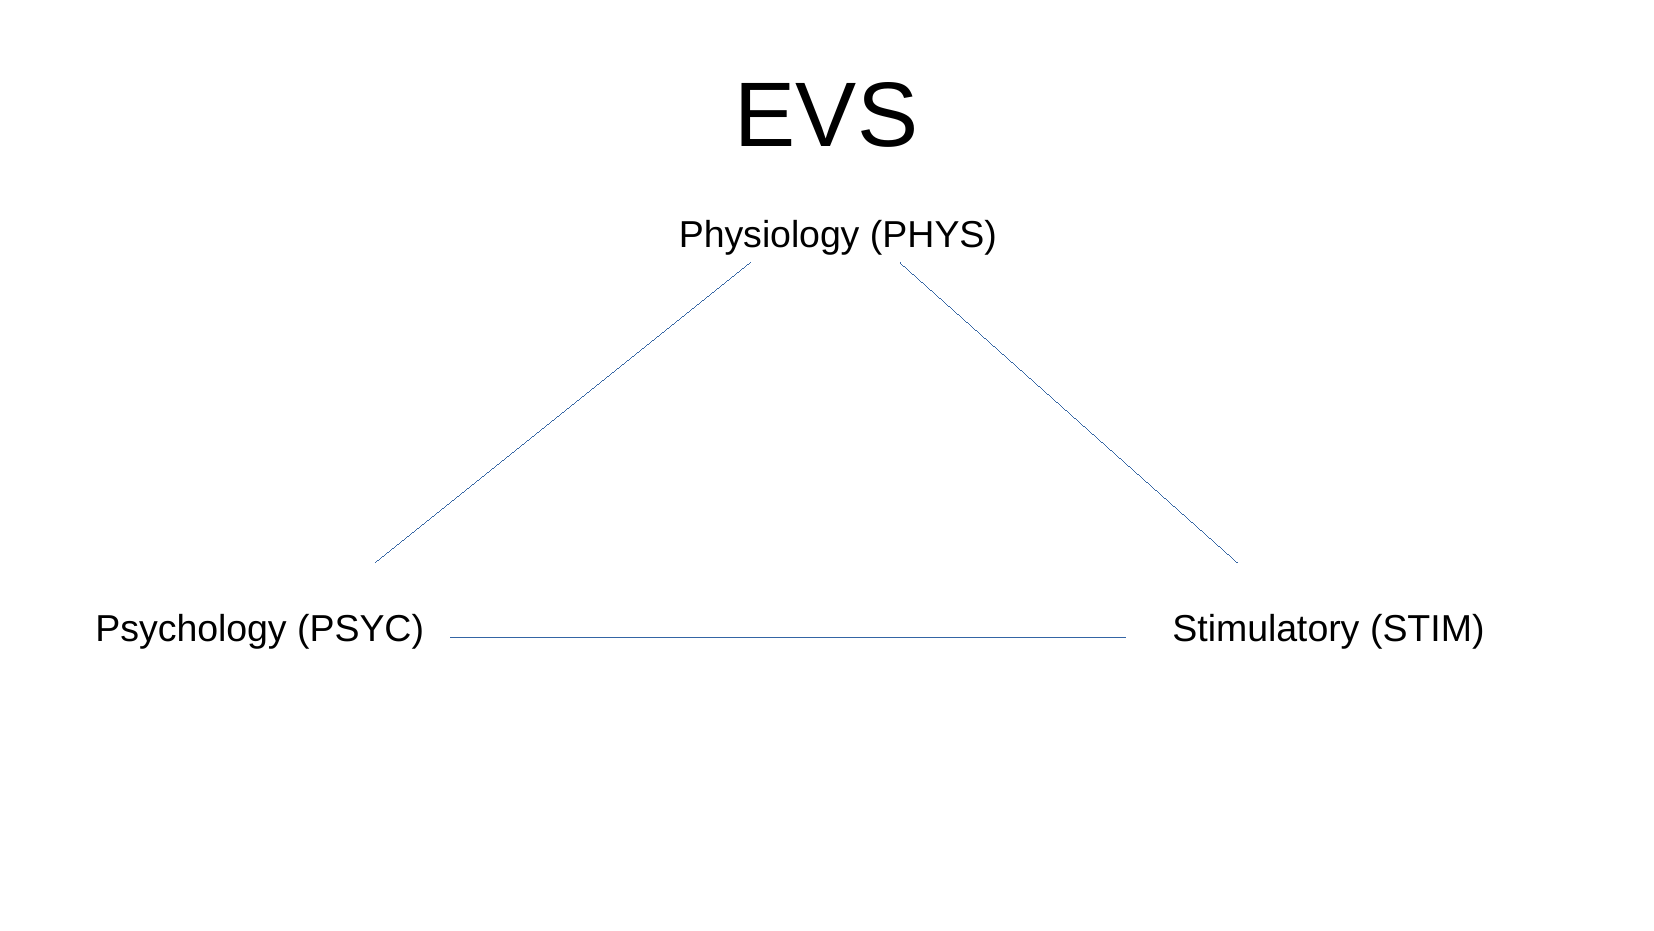

# EVS
Physiology (PHYS)
Psychology (PSYC)
Stimulatory (STIM)